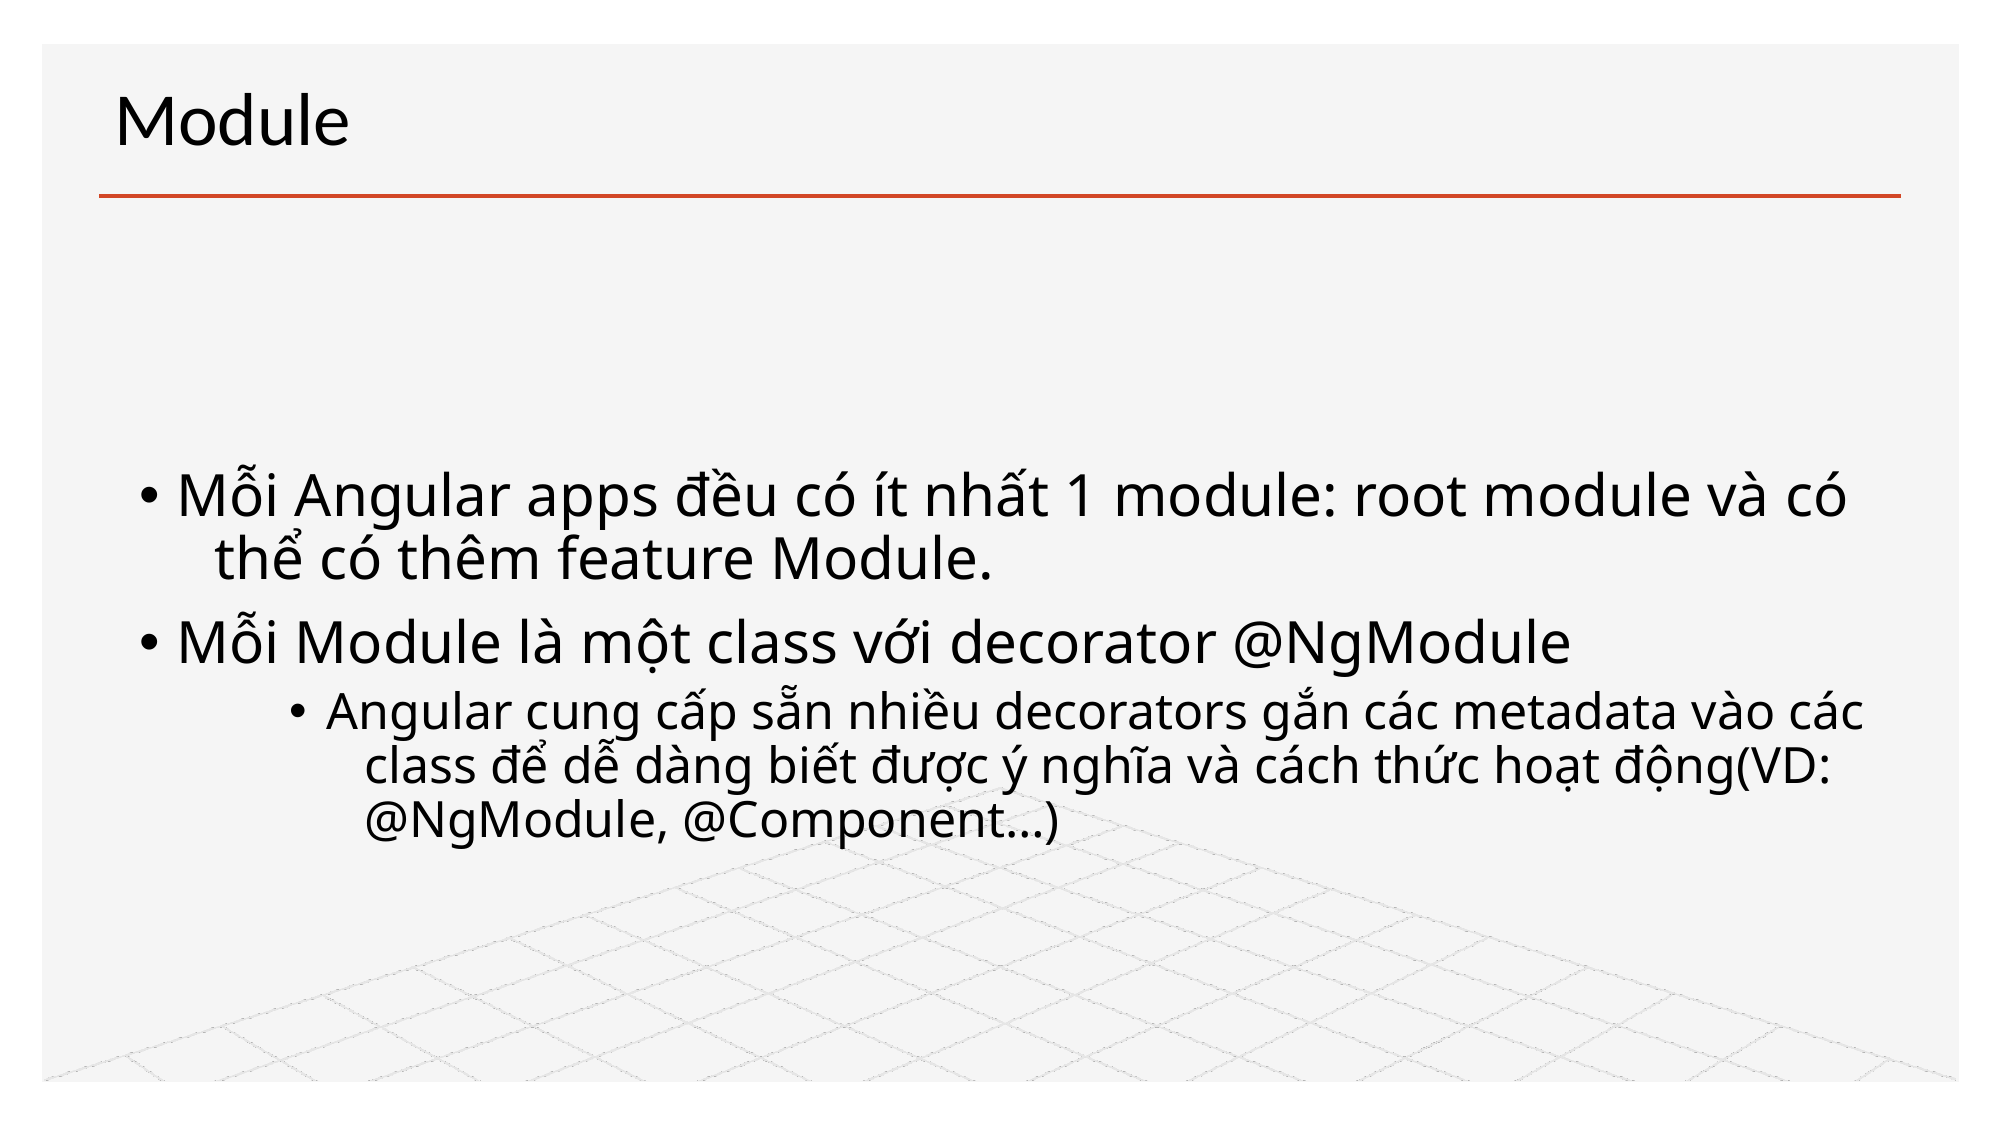

Module
#
Mỗi Angular apps đều có ít nhất 1 module: root module và có thể có thêm feature Module.
Mỗi Module là một class với decorator @NgModule
Angular cung cấp sẵn nhiều decorators gắn các metadata vào các class để dễ dàng biết được ý nghĩa và cách thức hoạt động(VD: @NgModule, @Component…)